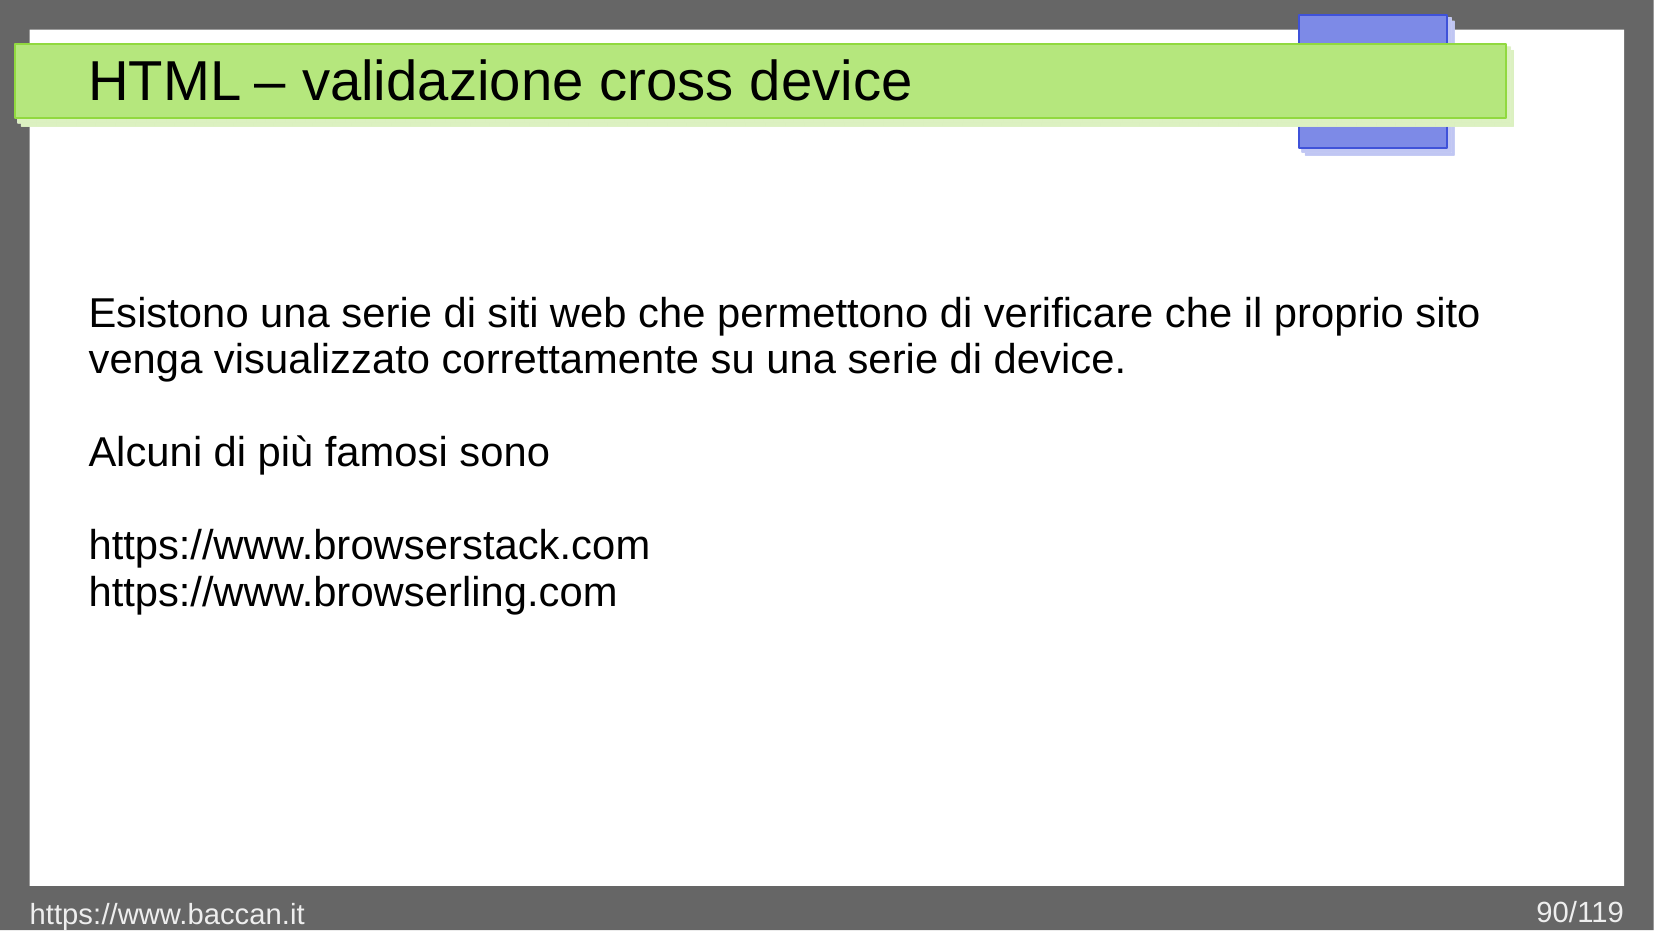

# HTML – validazione cross device
Esistono una serie di siti web che permettono di verificare che il proprio sito venga visualizzato correttamente su una serie di device.
Alcuni di più famosi sono
https://www.browserstack.com
https://www.browserling.com
90
https://www.baccan.it